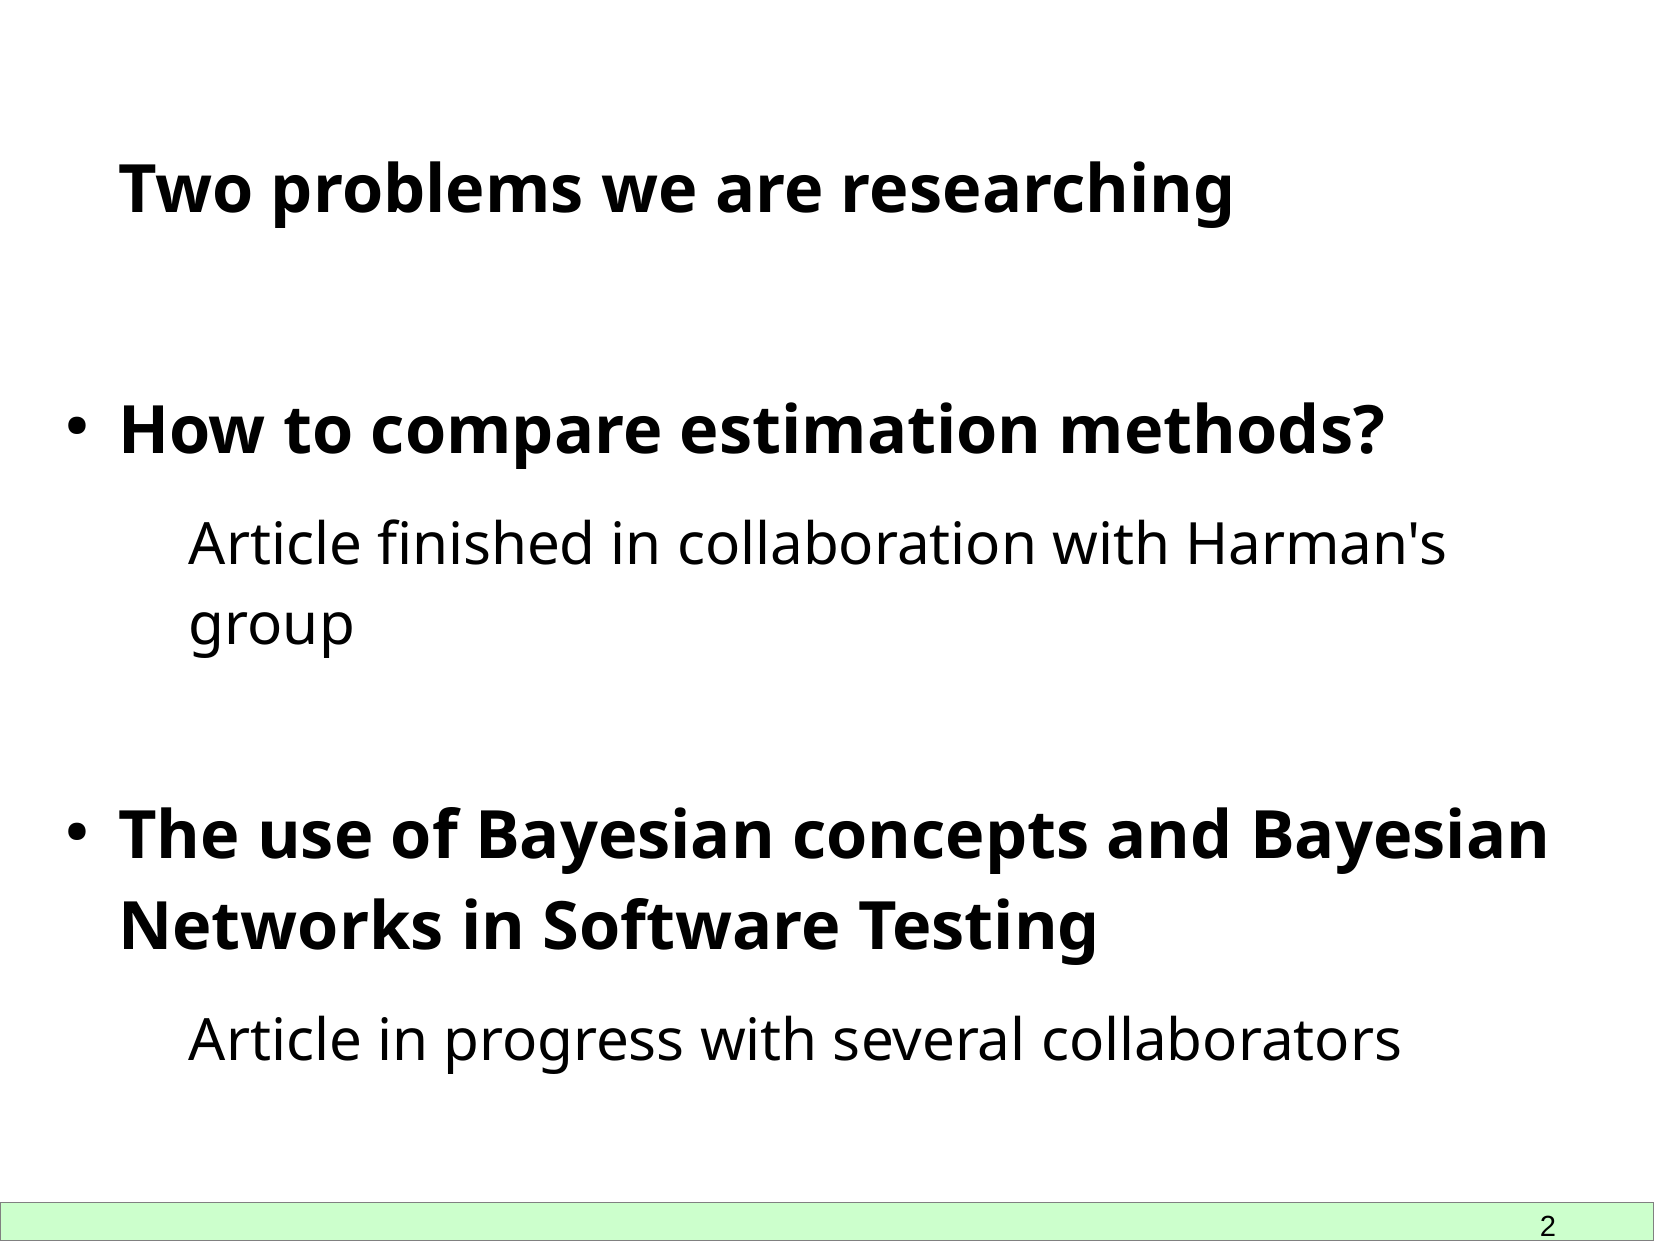

# Two problems we are researching
How to compare estimation methods?
Article finished in collaboration with Harman's group
The use of Bayesian concepts and Bayesian Networks in Software Testing
Article in progress with several collaborators